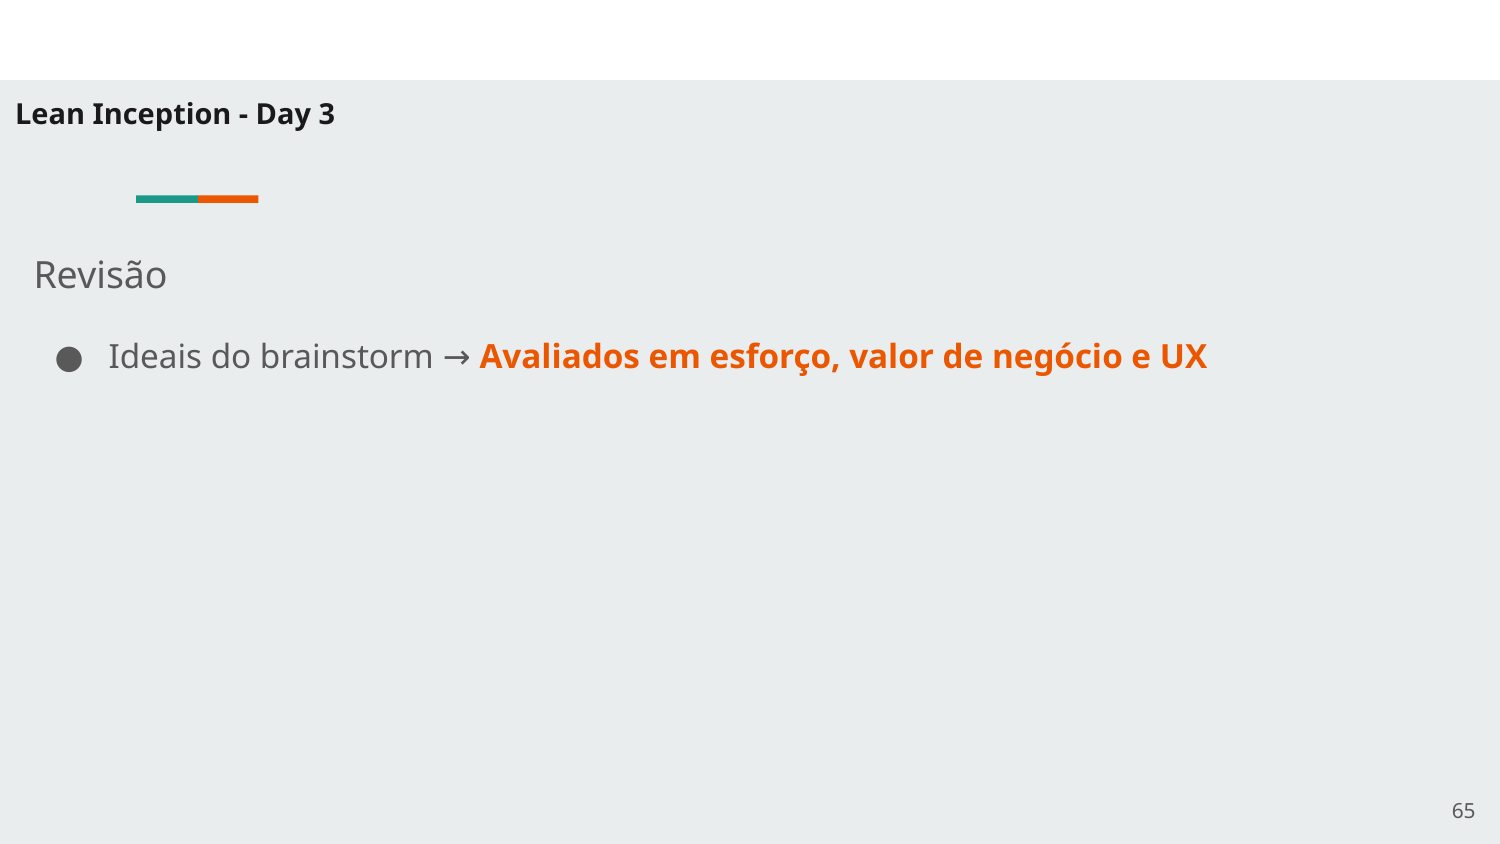

Lean Inception - Day 3
# Revisão
Ideais do brainstorm → Avaliados em esforço, valor de negócio e UX